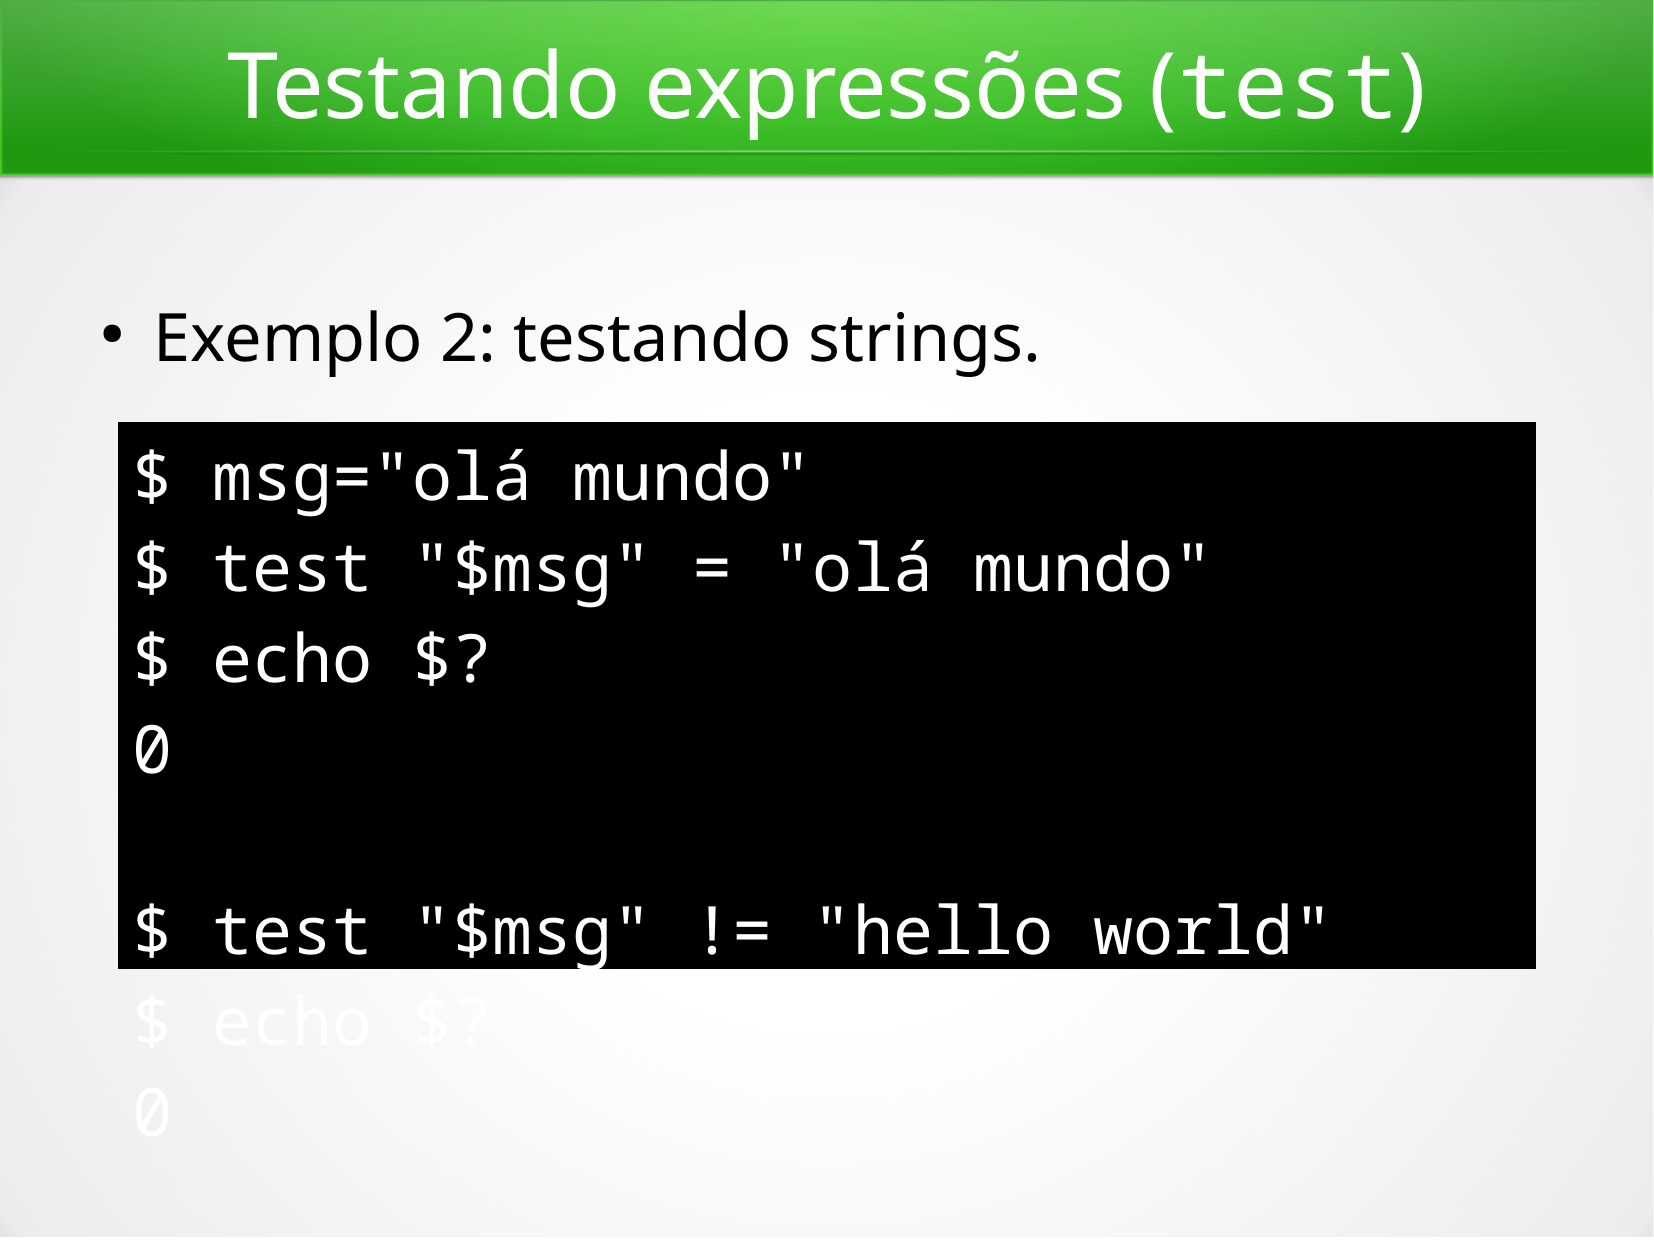

# Testando expressões (test)
Exemplo 2: testando strings.
$ msg="olá mundo"
$ test "$msg" = "olá mundo"
$ echo $?
0
$ test "$msg" != "hello world"
$ echo $?
0